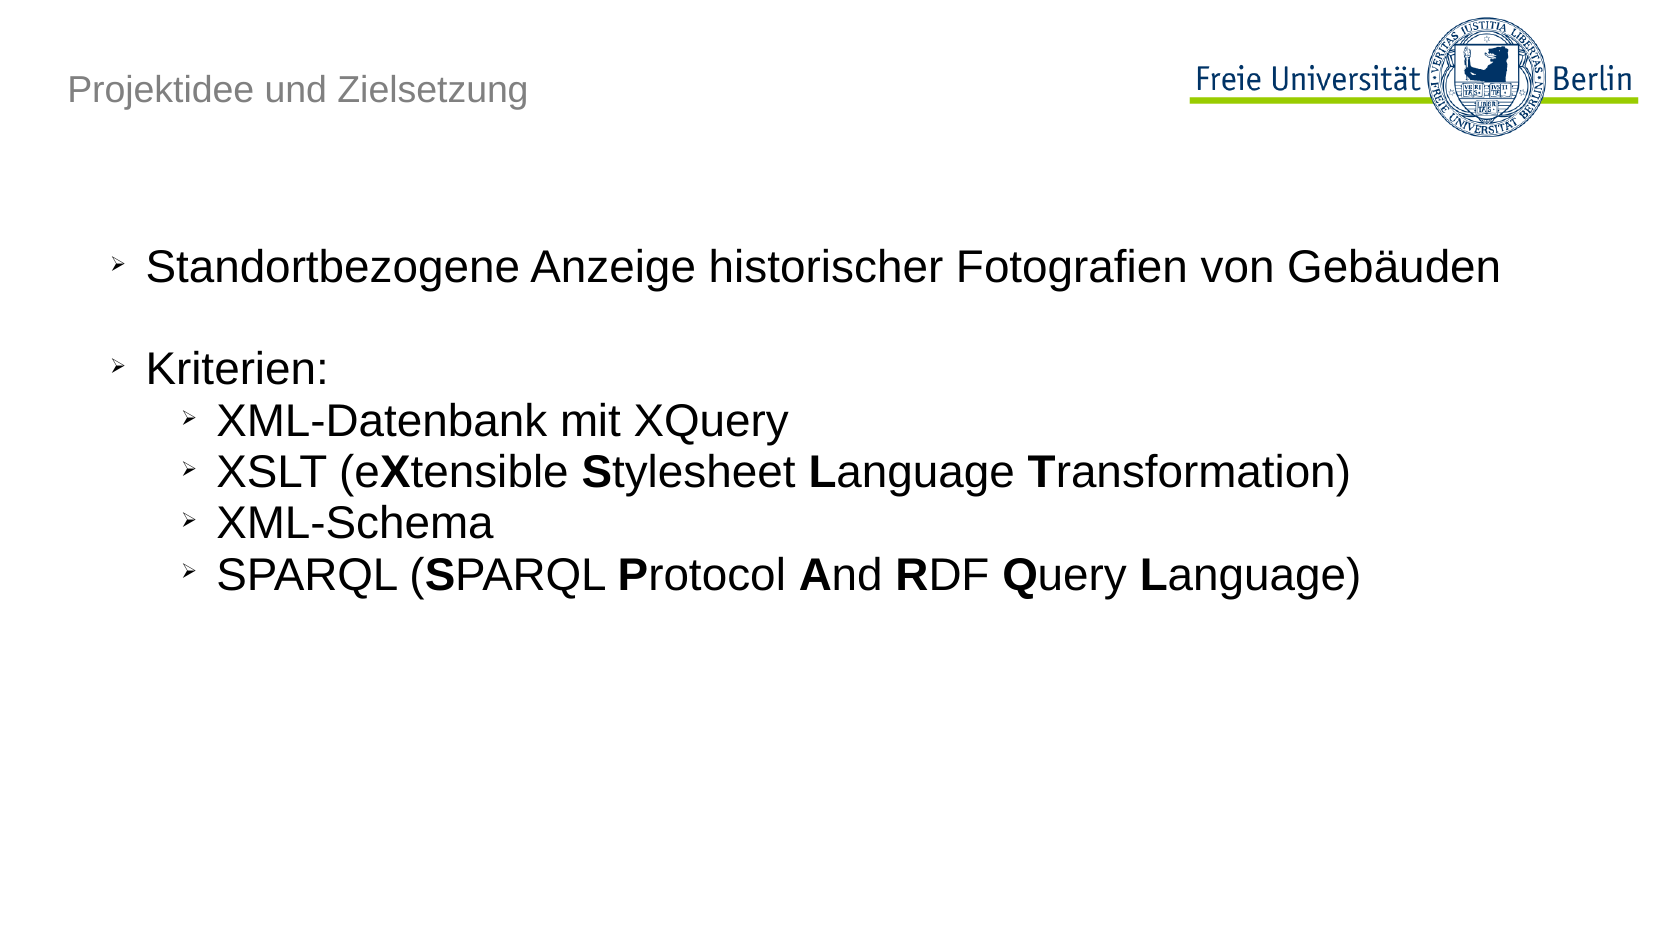

Projektidee und Zielsetzung
Standortbezogene Anzeige historischer Fotografien von Gebäuden
Kriterien:
XML-Datenbank mit XQuery
XSLT (eXtensible Stylesheet Language Transformation)
XML-Schema
SPARQL (SPARQL Protocol And RDF Query Language)